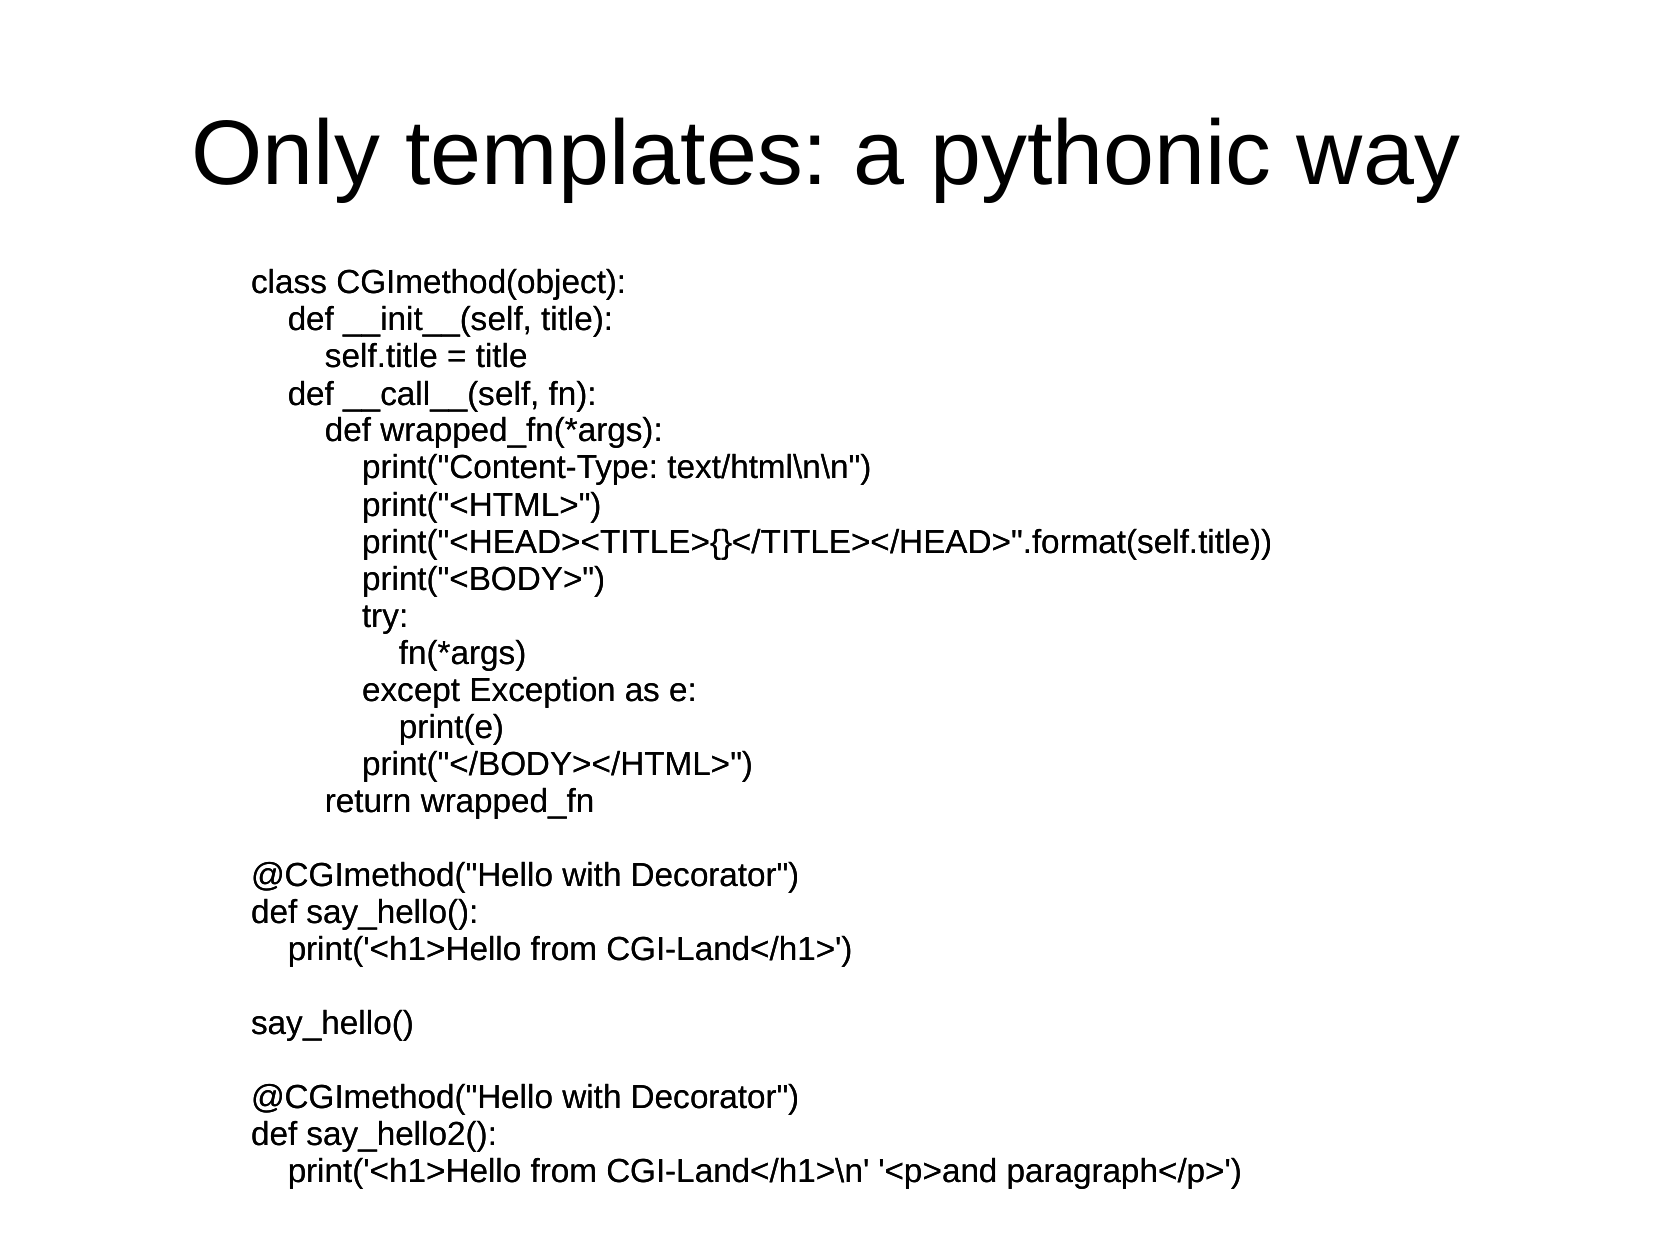

# Only templates: a pythonic way
class CGImethod(object):
 def __init__(self, title):
 self.title = title
 def __call__(self, fn):
 def wrapped_fn(*args):
 print("Content-Type: text/html\n\n")
 print("<HTML>")
 print("<HEAD><TITLE>{}</TITLE></HEAD>".format(self.title))
 print("<BODY>")
 try:
 fn(*args)
 except Exception as e:
 print(e)
 print("</BODY></HTML>")
 return wrapped_fn
@CGImethod("Hello with Decorator")
def say_hello():
 print('<h1>Hello from CGI-Land</h1>')
say_hello()
@CGImethod("Hello with Decorator")
def say_hello2():
 print('<h1>Hello from CGI-Land</h1>\n' '<p>and paragraph</p>')
class CGImethod(object):
 def __init__(self, title):
 self.title = title
 def __call__(self, fn):
 def wrapped_fn(*args):
 print("Content-Type: text/html\n\n")
 print("<HTML>")
 print("<HEAD><TITLE>{}</TITLE></HEAD>".format(self.title))
 print("<BODY>")
 try:
 fn(*args)
 except Exception as e:
 print(e)
 print("</BODY></HTML>")
 return wrapped_fn
@CGImethod("Hello with Decorator")
def say_hello():
 print('<h1>Hello from CGI-Land</h1>')
say_hello()
@CGImethod("Hello with Decorator")
def say_hello2():
 print('<h1>Hello from CGI-Land</h1>\n' '<p>and paragraph</p>')